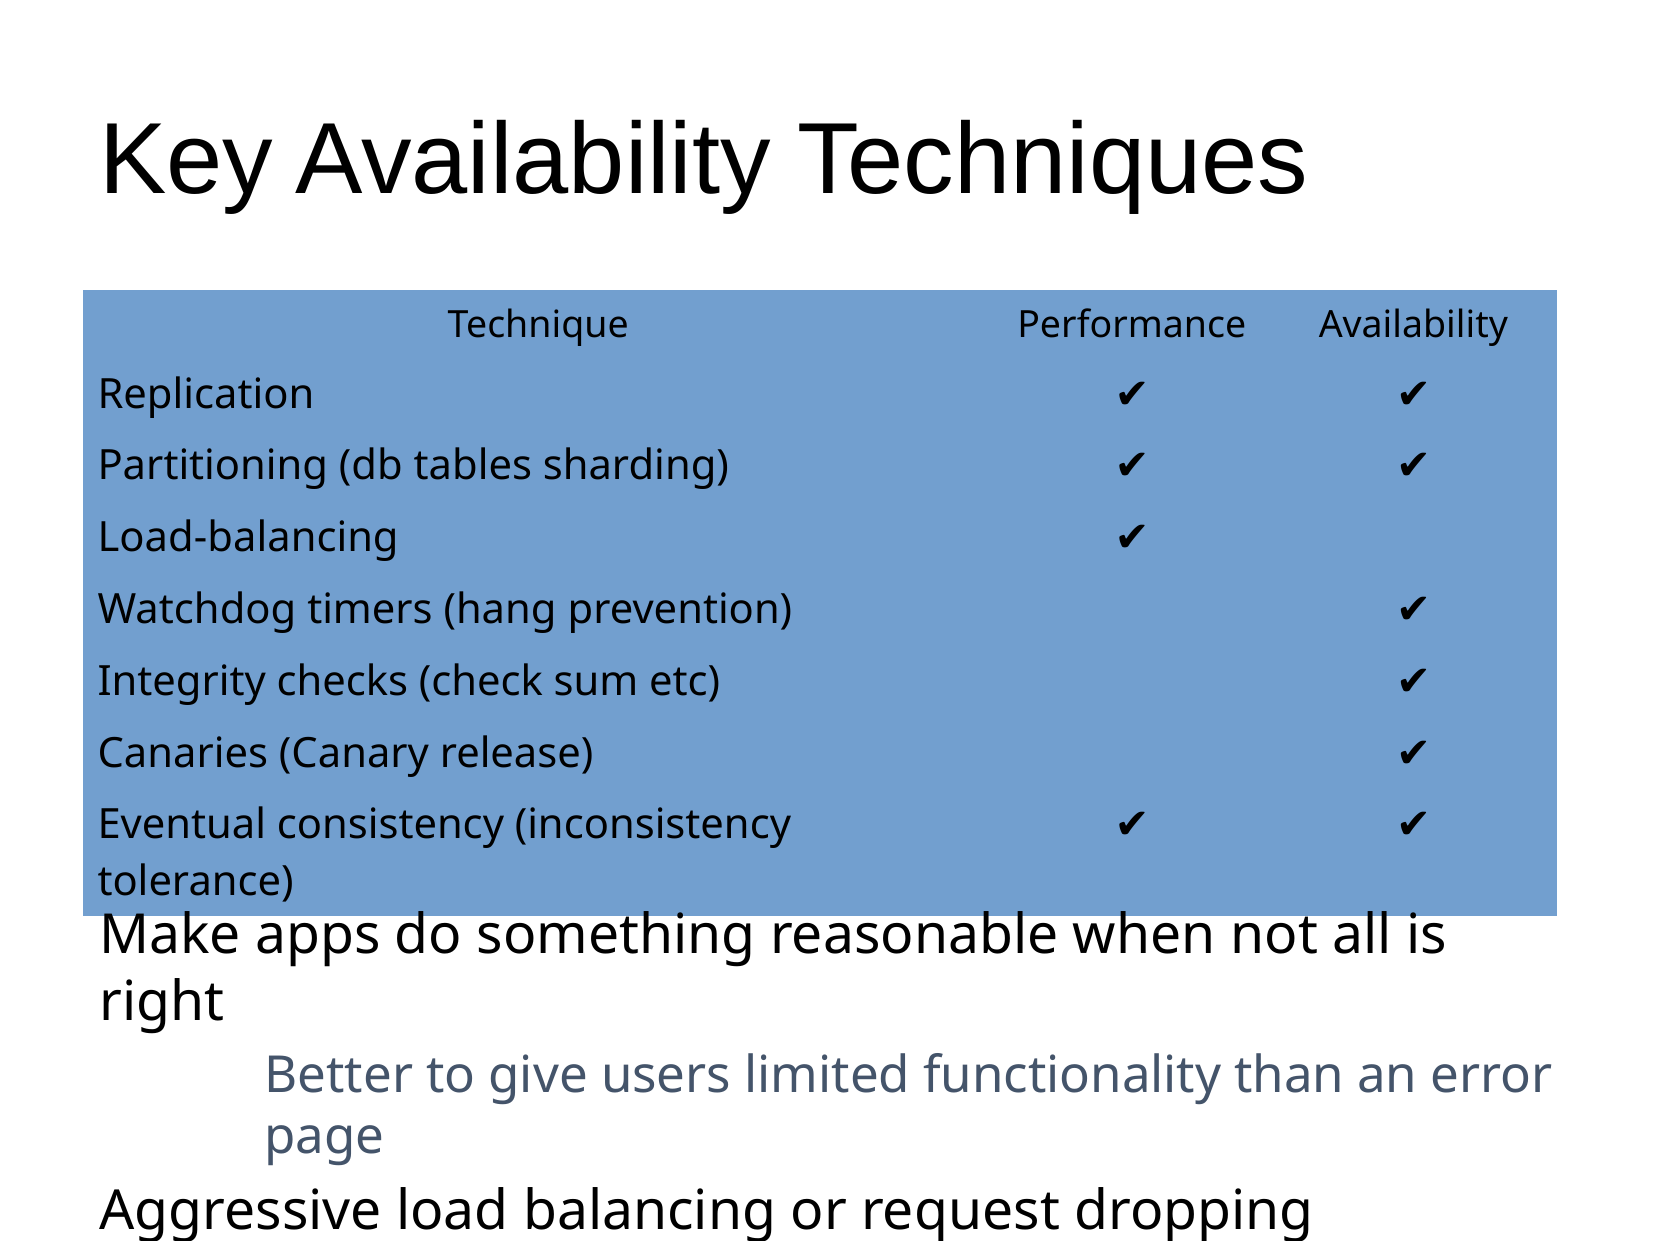

# Key Availability Techniques
| Technique | Performance | Availability |
| --- | --- | --- |
| Replication | ✔ | ✔ |
| Partitioning (db tables sharding) | ✔ | ✔ |
| Load-balancing | ✔ | |
| Watchdog timers (hang prevention) | | ✔ |
| Integrity checks (check sum etc) | | ✔ |
| Canaries (Canary release) | | ✔ |
| Eventual consistency (inconsistency tolerance) | ✔ | ✔ |
Make apps do something reasonable when not all is right
Better to give users limited functionality than an error page
Aggressive load balancing or request dropping
Better to satisfy 80% of the users rather than none